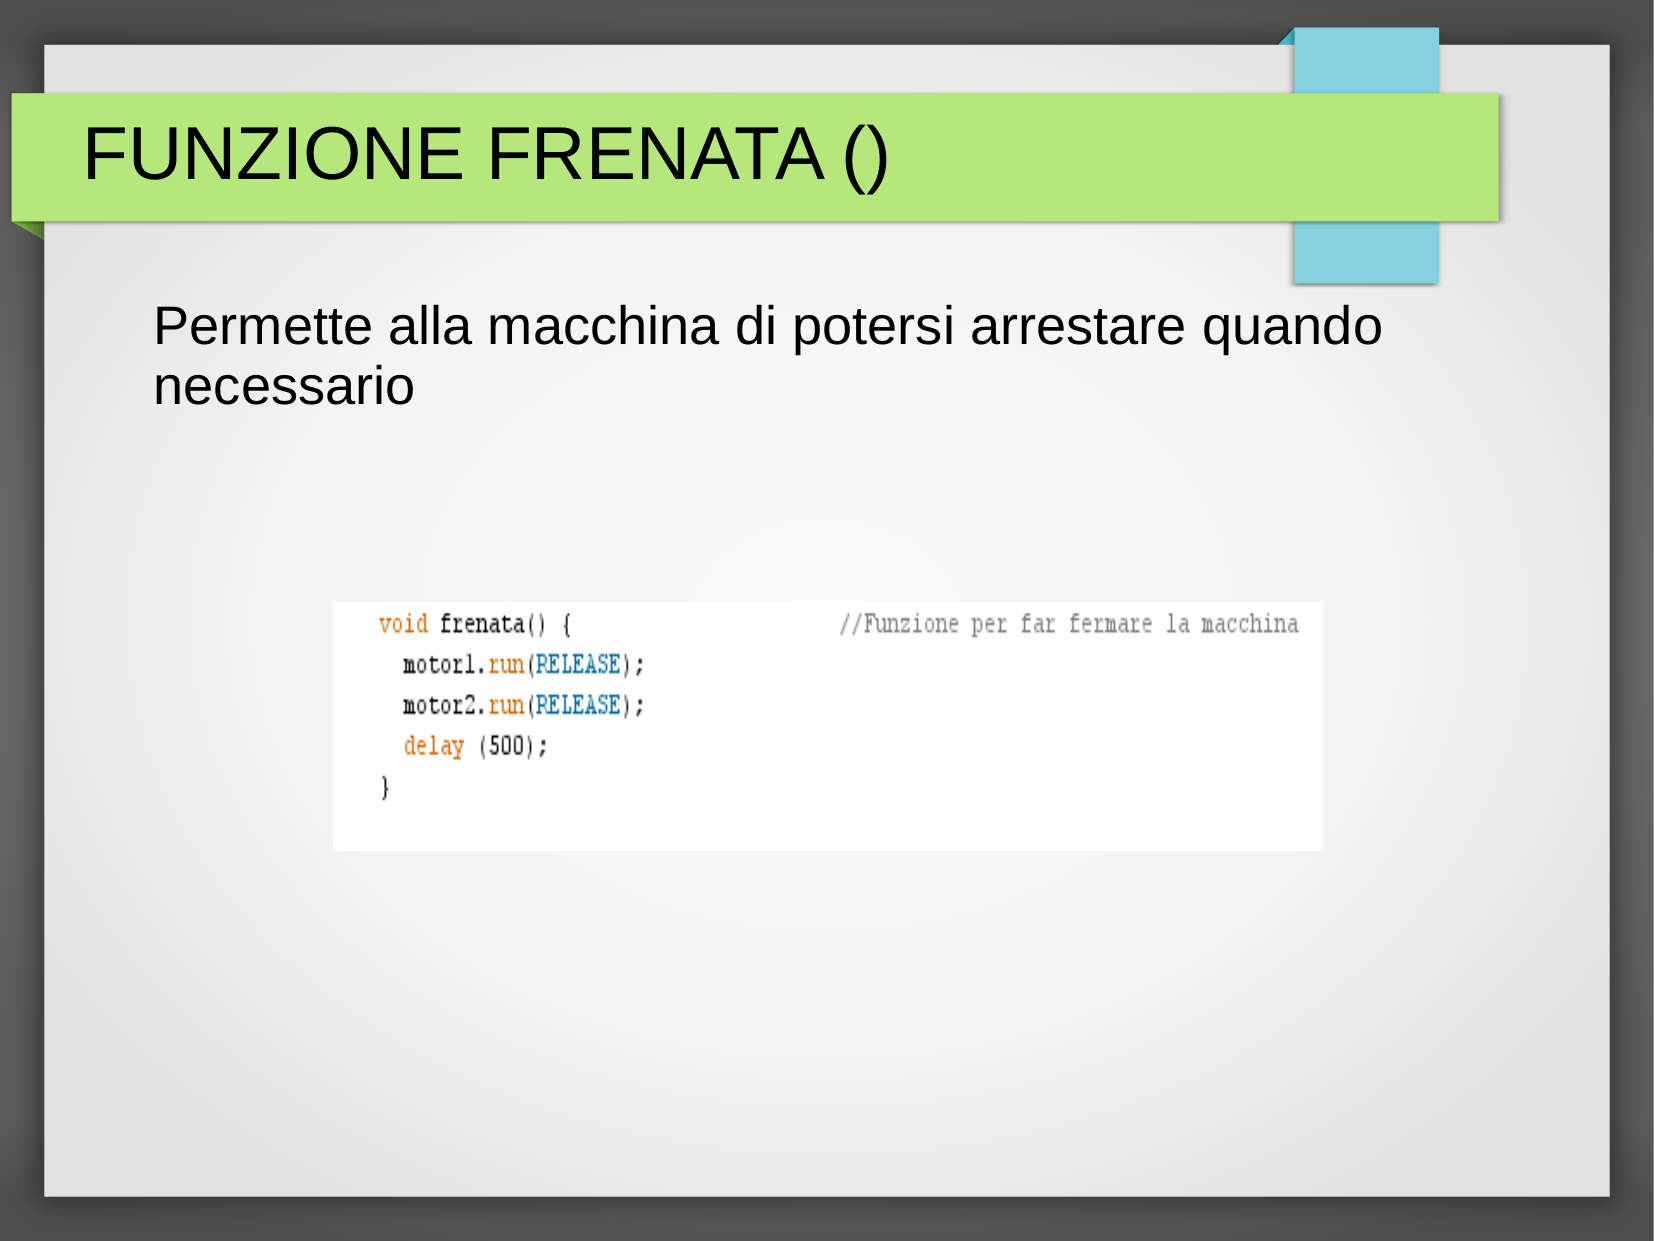

# FUNZIONE FRENATA ()
Permette alla macchina di potersi arrestare quando necessario